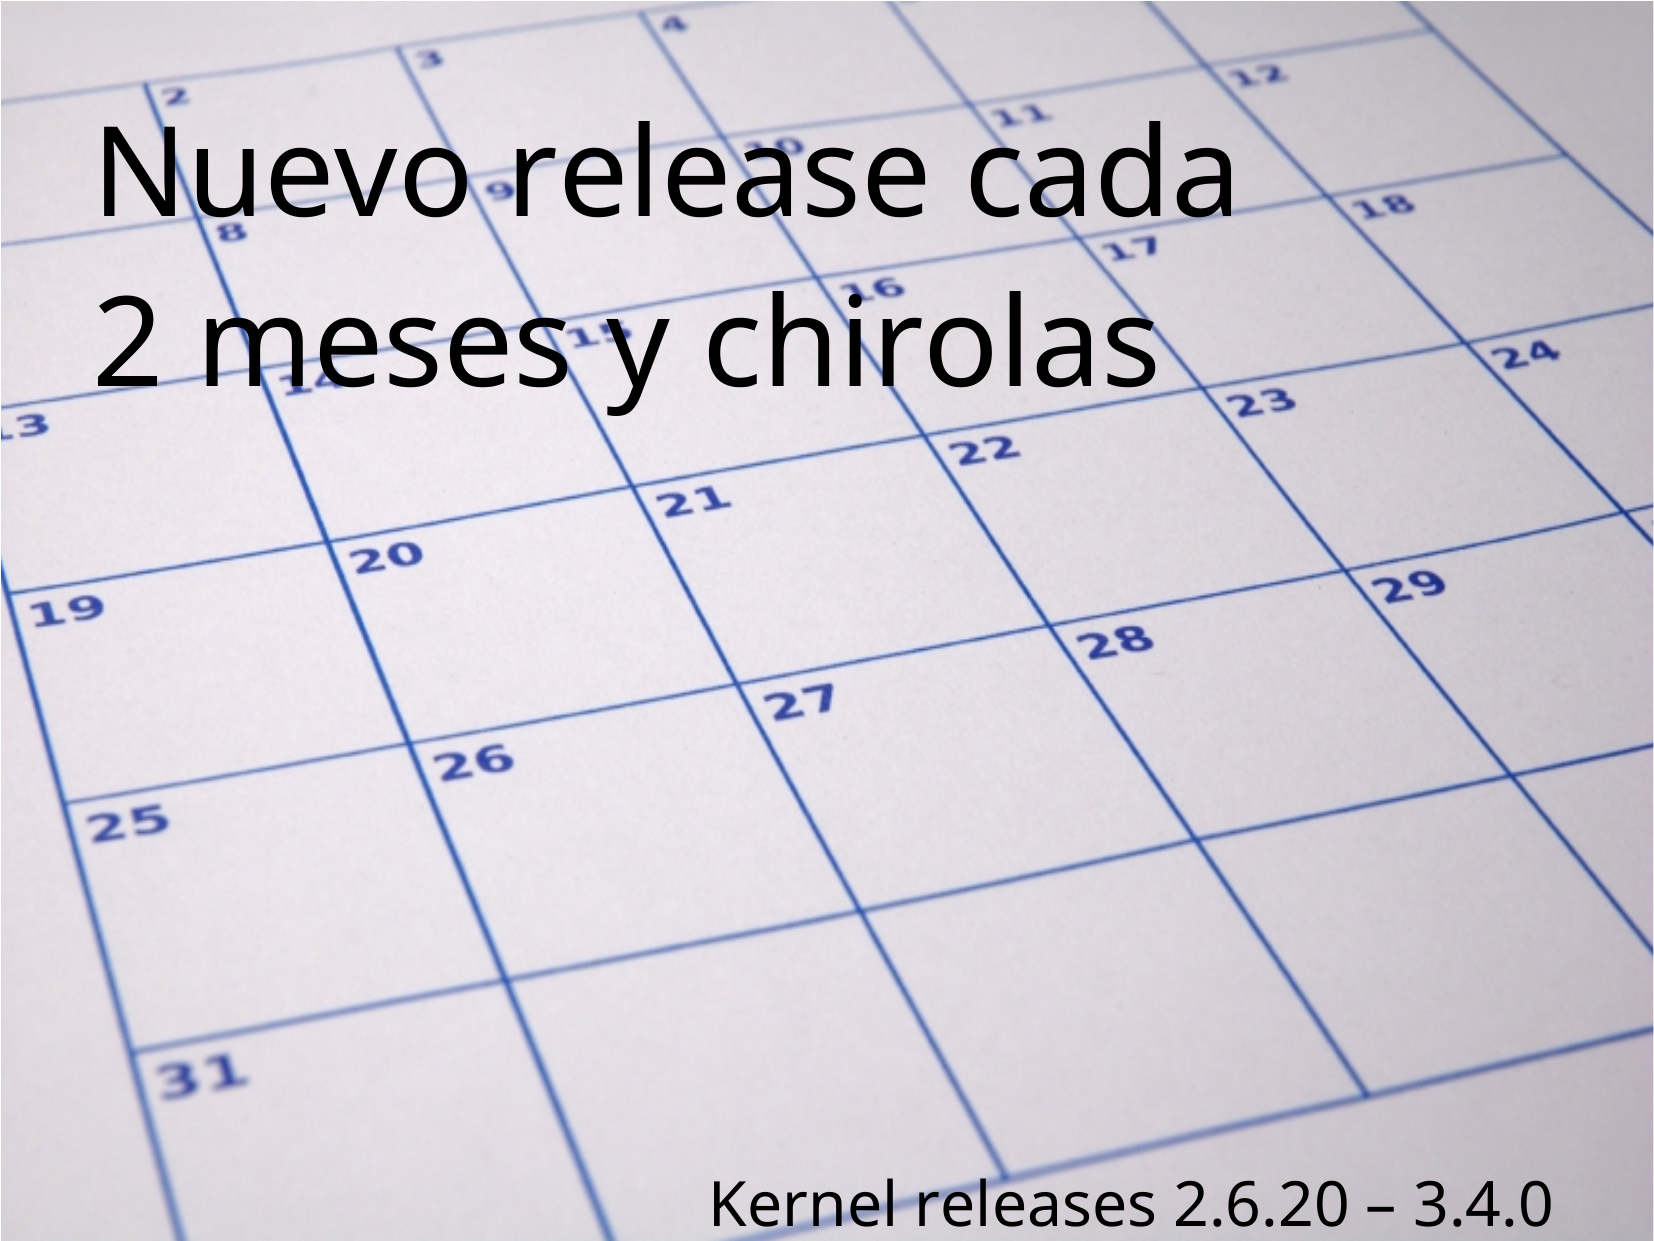

Nuevo release cada
2 meses y chirolas
Kernel releases 2.6.20 – 3.4.0